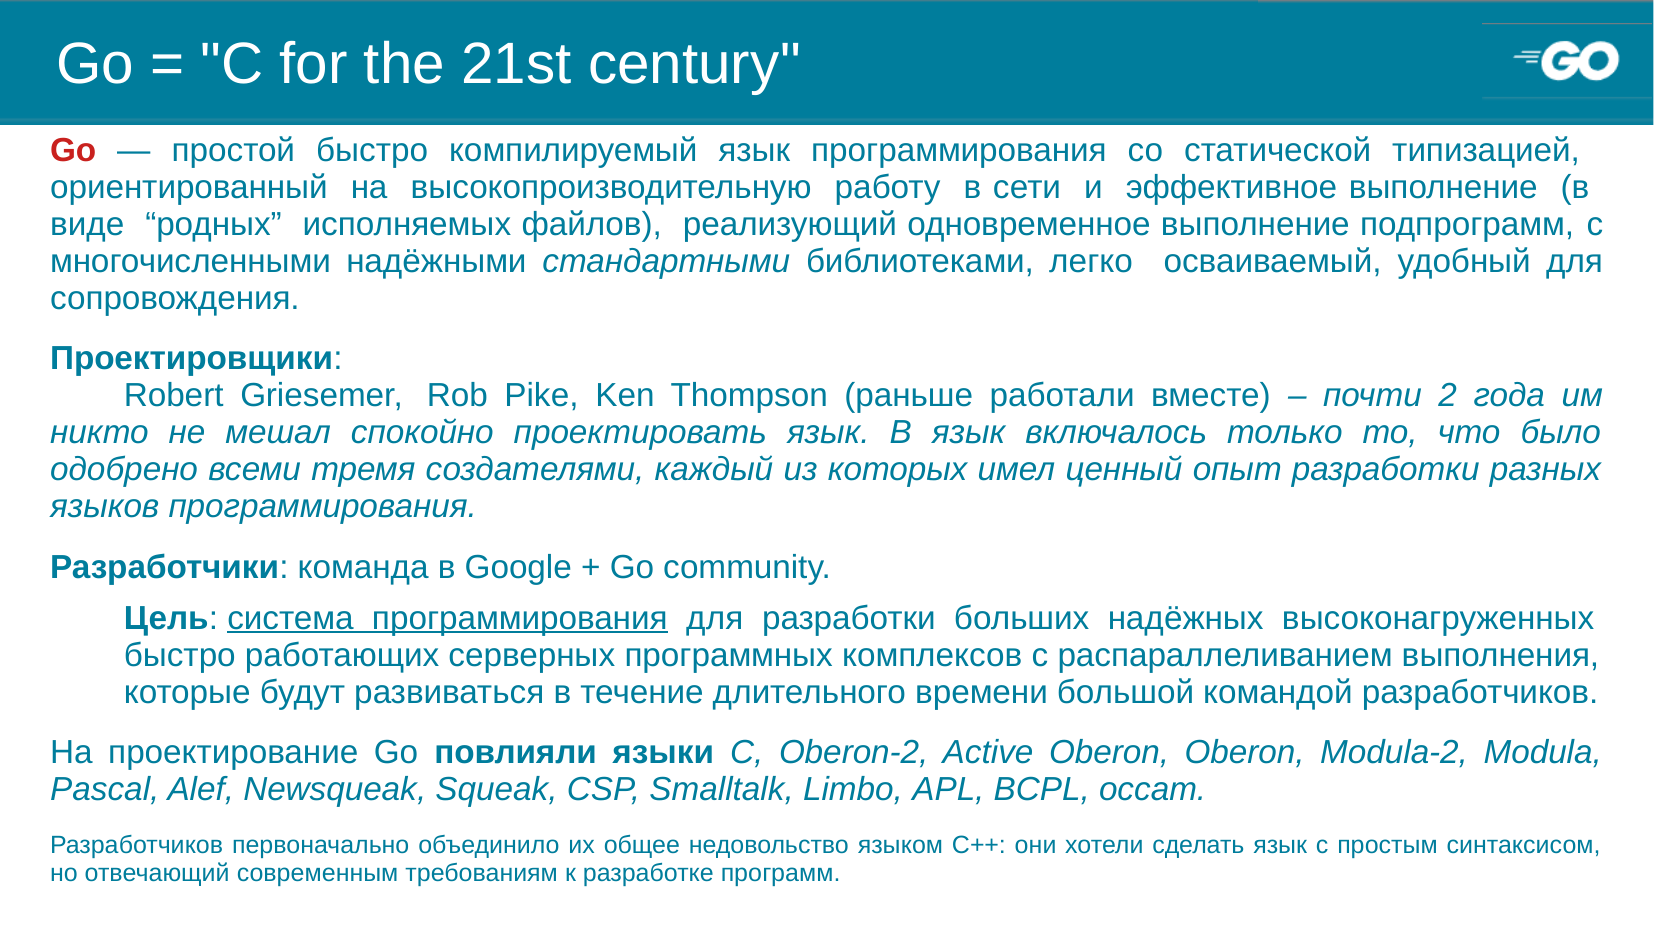

Go = "C for the 21st century"
Go — простой быстро компилируемый язык программирования со статической типизацией, ориентированный на высокопроизводительную работу в сети и эффективное выполнение (в виде “родных” исполняемых файлов), реализующий одновременное выполнение подпрограмм, с многочисленными надёжными стандартными библиотеками, легко осваиваемый, удобный для сопровождения.
Проектировщики:
	Robert Griesemer,	Rob Pike, Ken Thompson (раньше работали вместе) – почти 2 года им никто не мешал спокойно проектировать язык. В язык включалось только то, что было одобрено всеми тремя создателями, каждый из которых имел ценный опыт разработки разных языков программирования.
Разработчики: команда в Google + Go community.
	Цель: система программирования для разработки больших надёжных высоконагруженных
	быстро работающих серверных программных комплексов с распараллеливанием выполнения,
	которые будут развиваться в течение длительного времени большой командой разработчиков.
На проектирование Go повлияли языки C, Oberon-2, Active Oberon, Oberon, Modula-2, Modula, Pascal, Alef, Newsqueak, Squeak, CSP, Smalltalk, Limbo, APL, BCPL, occam.
Разработчиков первоначально объединило их общее недовольство языком C++: они хотели сделать язык с простым синтаксисом, но отвечающий современным требованиям к разработке программ.